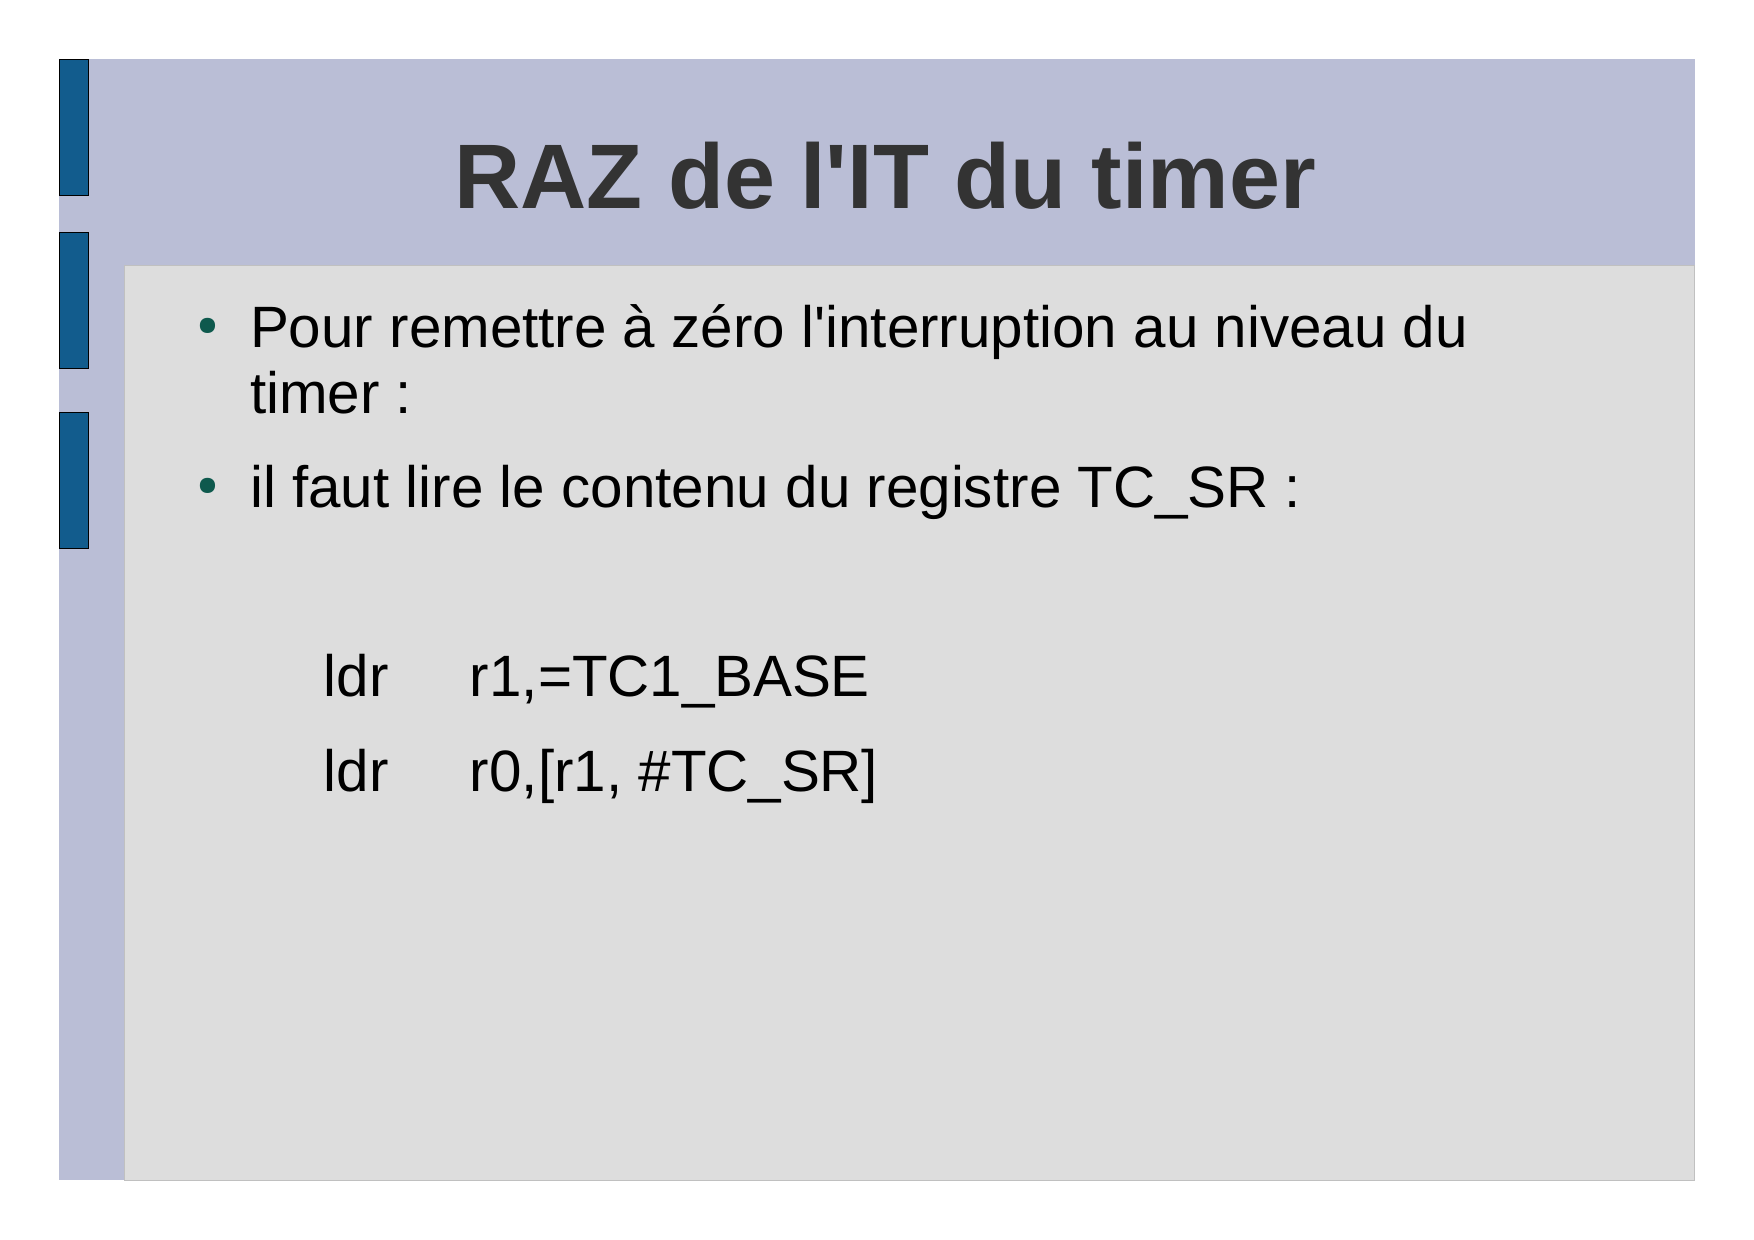

# RAZ de l'IT du timer
Pour remettre à zéro l'interruption au niveau du timer :
il faut lire le contenu du registre TC_SR :
 	ldr r1,=TC1_BASE
 	ldr r0,[r1, #TC_SR]